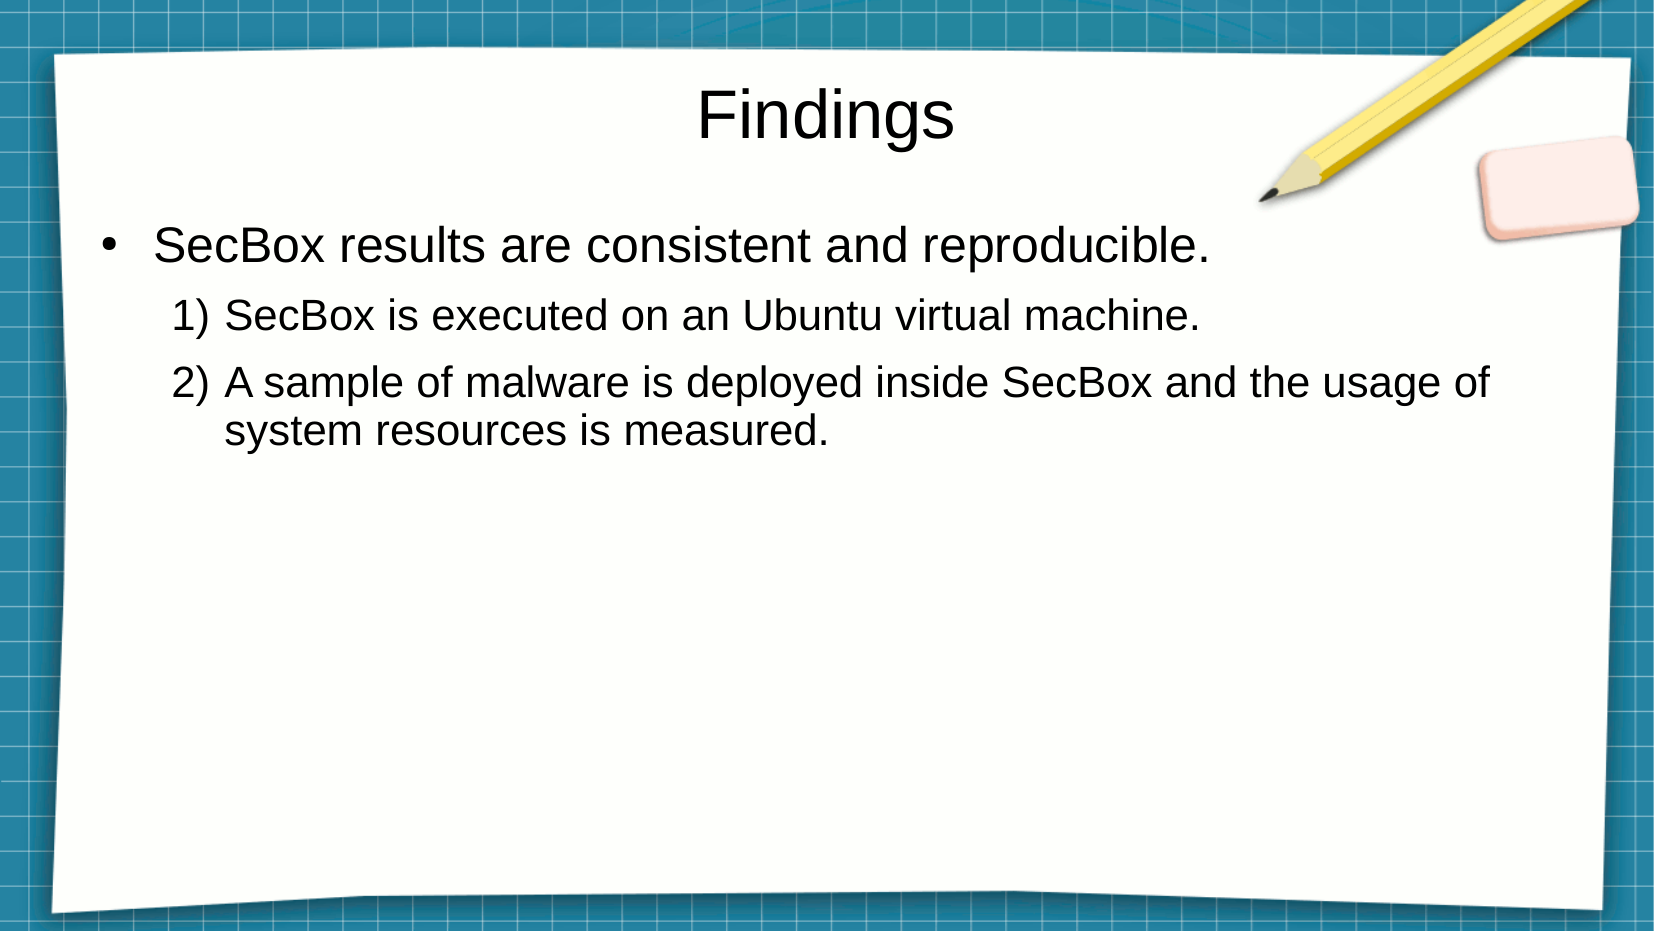

# Findings
SecBox results are consistent and reproducible.
SecBox is executed on an Ubuntu virtual machine.
A sample of malware is deployed inside SecBox and the usage of system resources is measured.